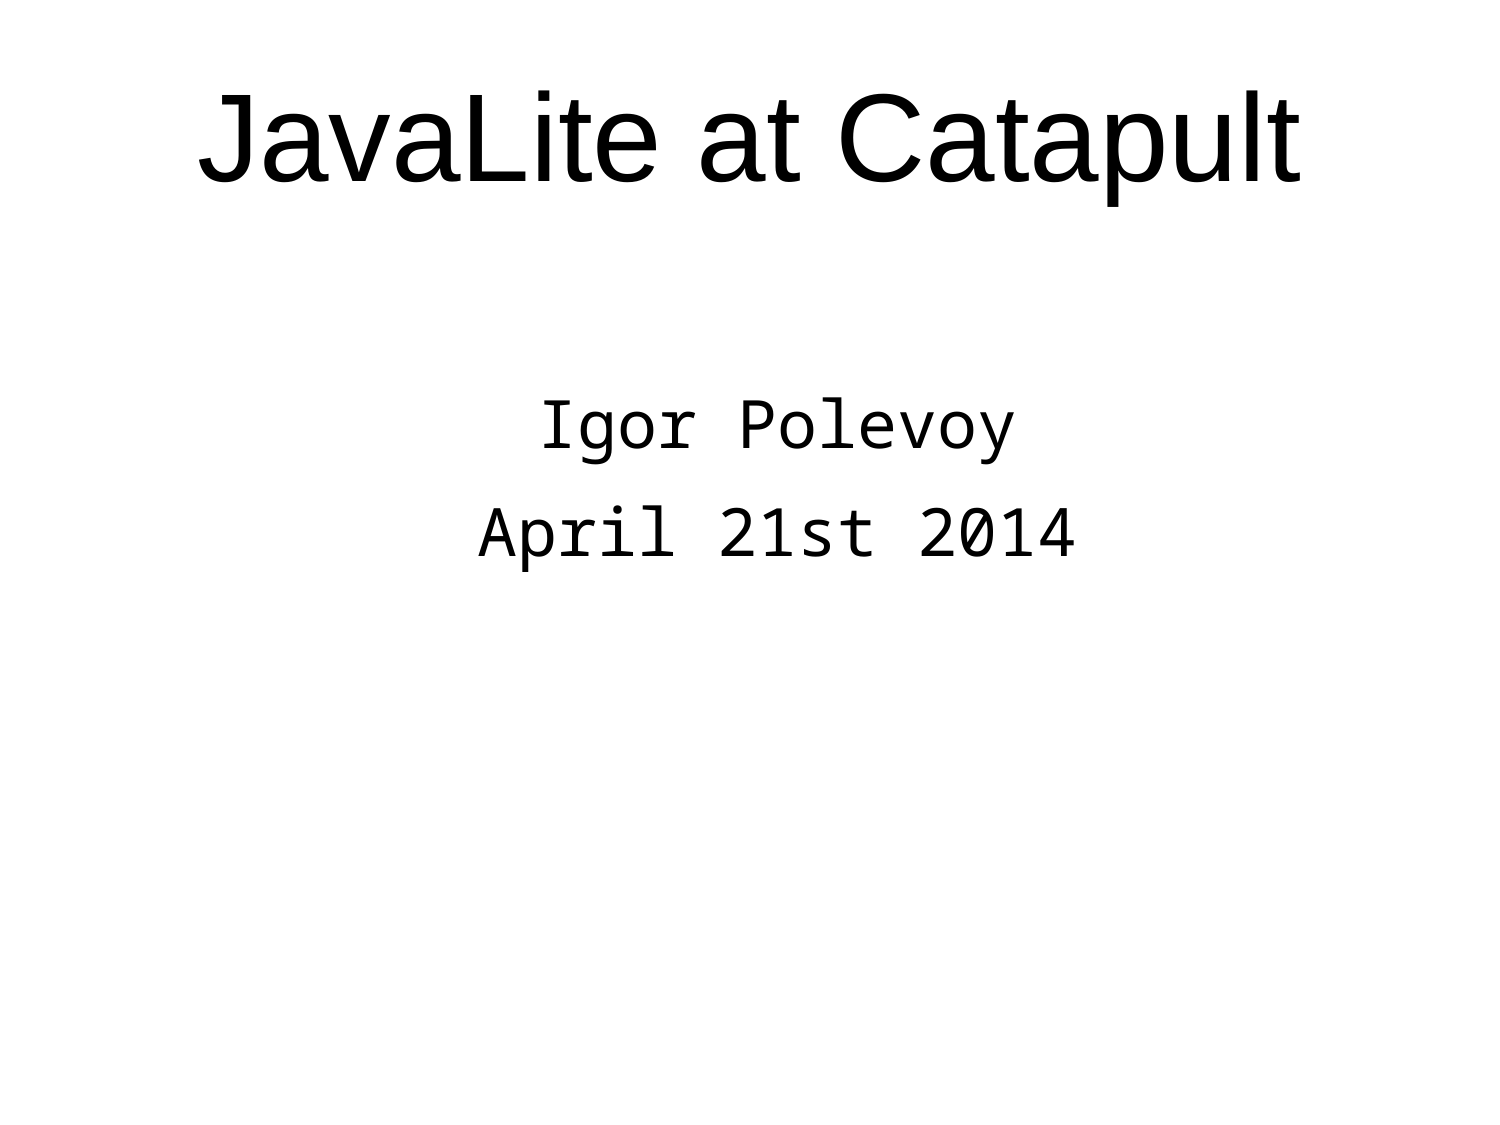

# JavaLite at Catapult
Igor Polevoy
April 21st 2014